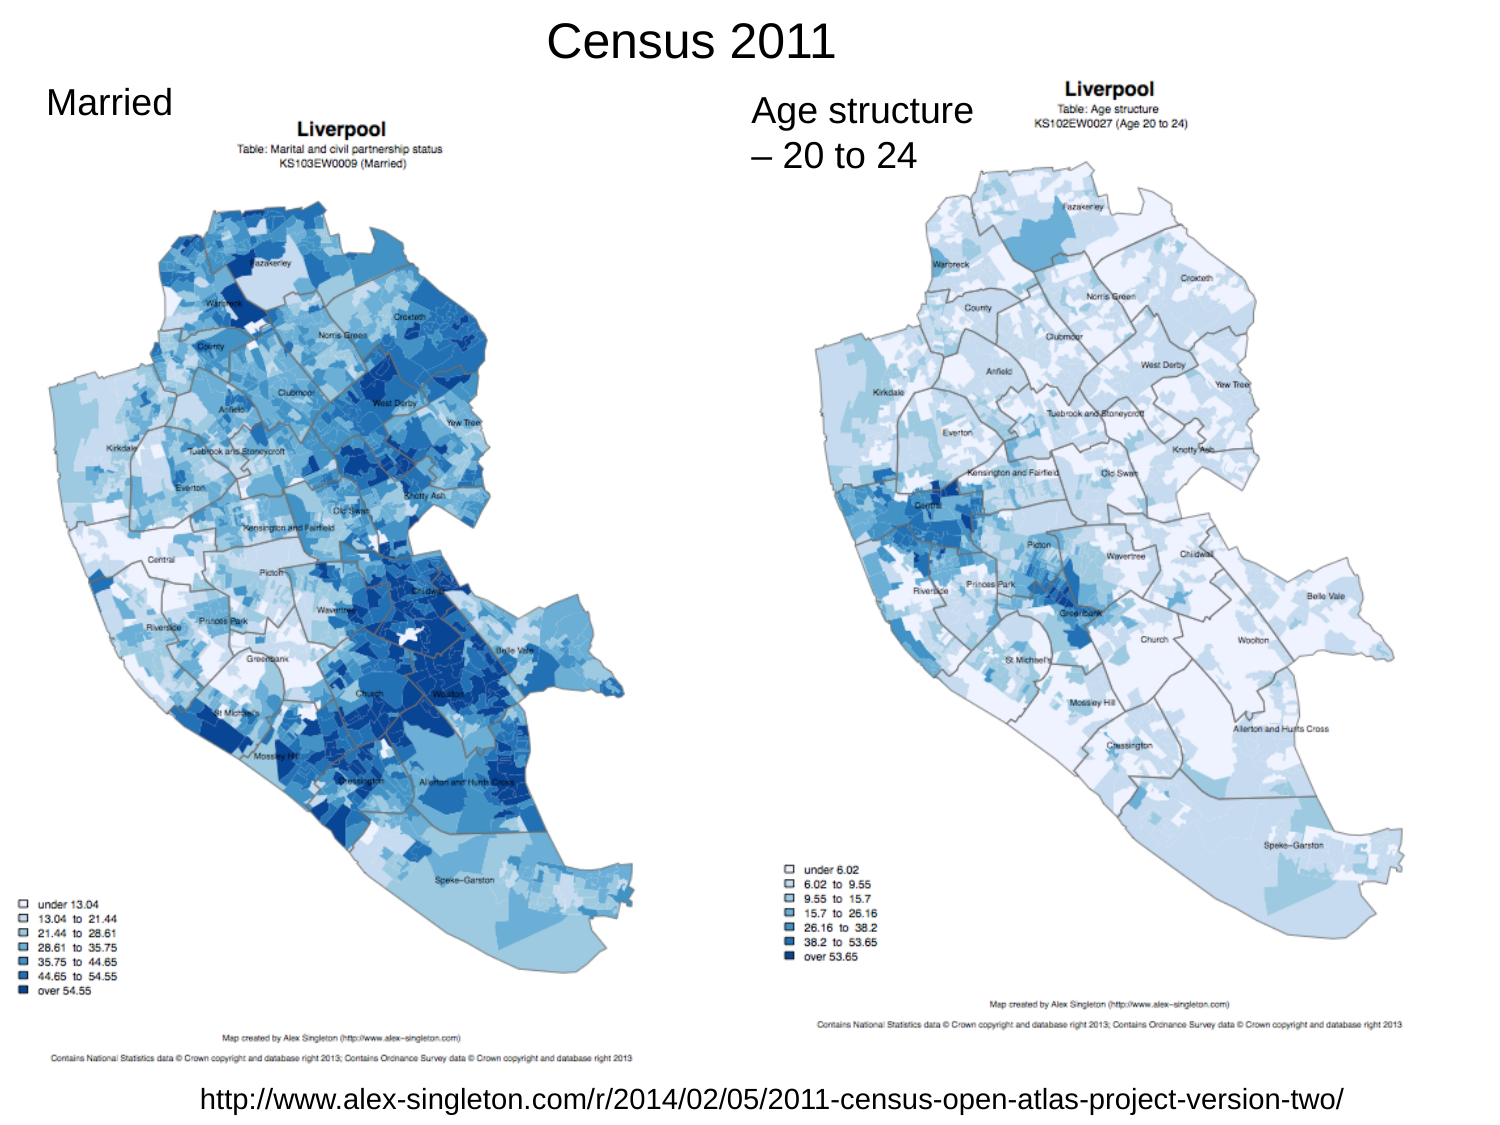

Census 2011
Married
Age structure – 20 to 24
http://www.alex-singleton.com/r/2014/02/05/2011-census-open-atlas-project-version-two/